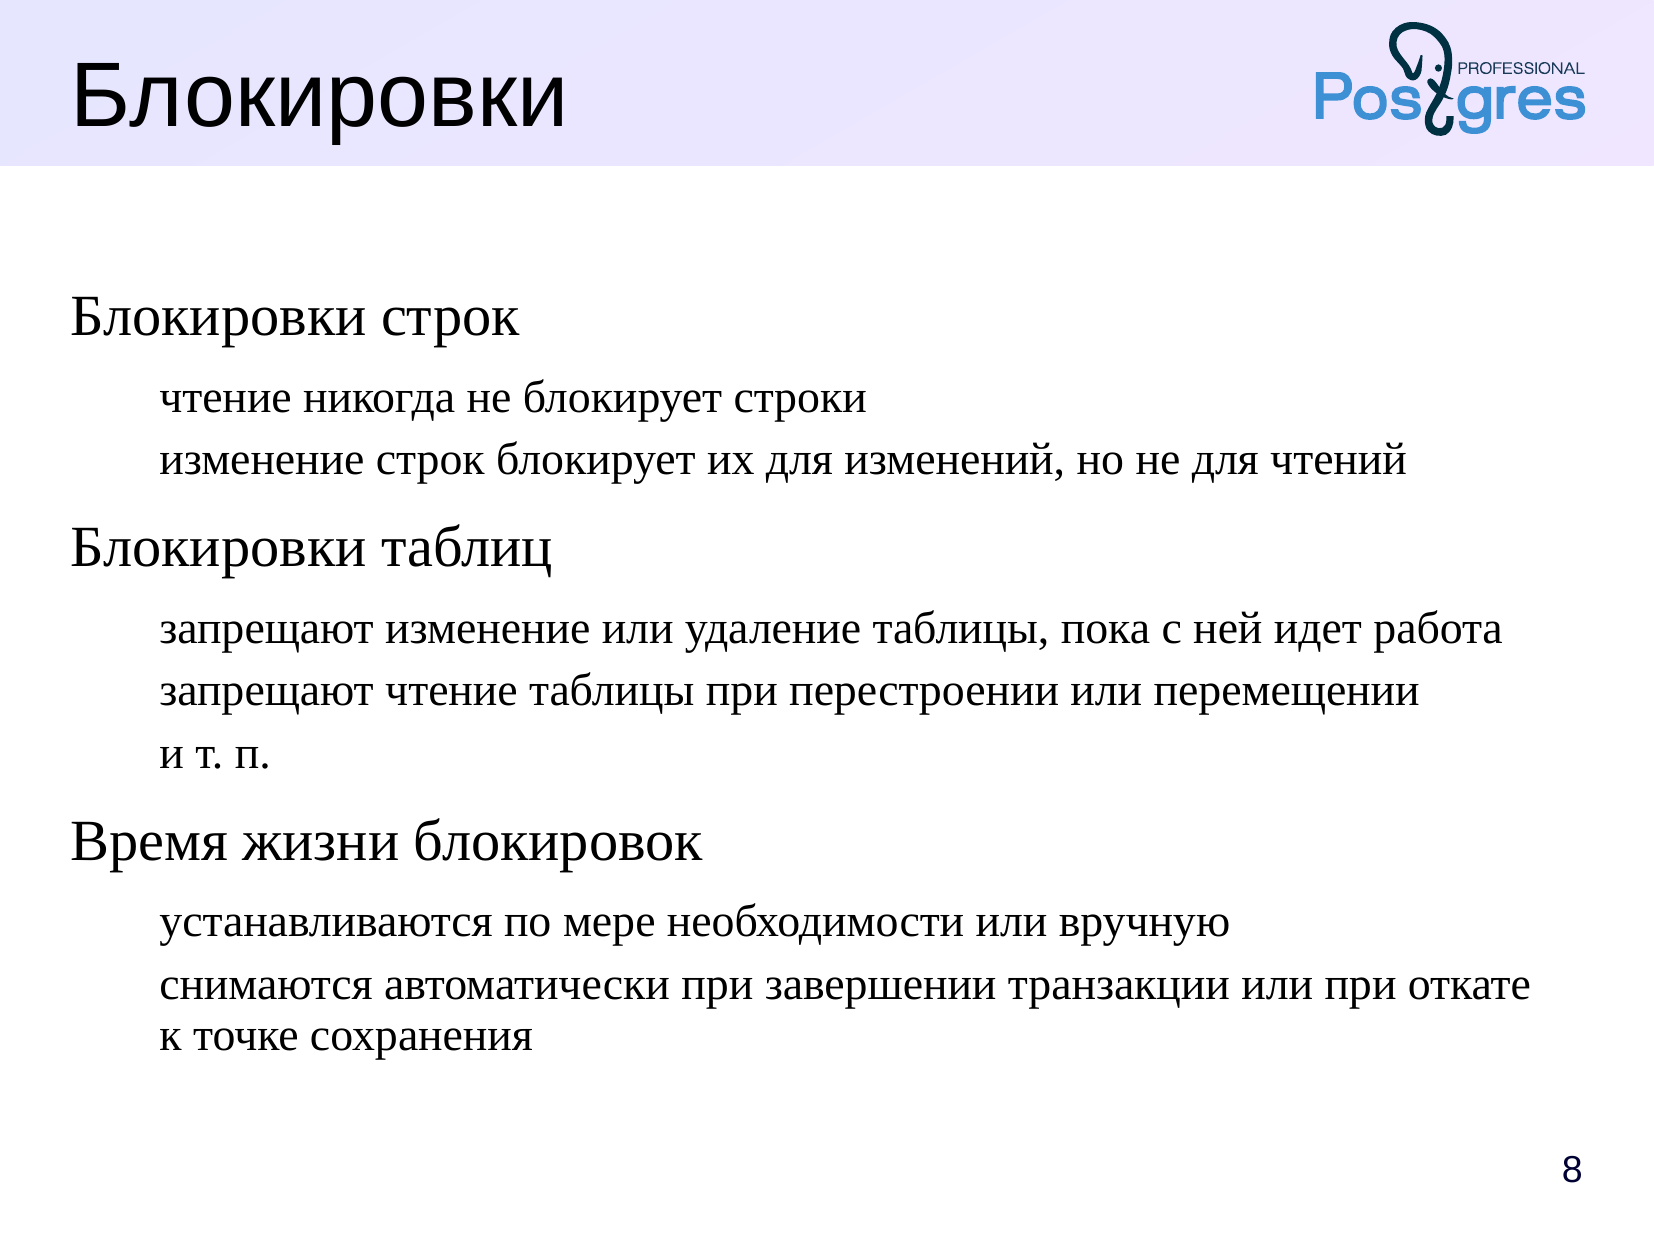

# Блокировки
Блокировки строк
чтение никогда не блокирует строки
изменение строк блокирует их для изменений, но не для чтений
Блокировки таблиц
запрещают изменение или удаление таблицы, пока с ней идет работа
запрещают чтение таблицы при перестроении или перемещении
и т. п.
Время жизни блокировок
устанавливаются по мере необходимости или вручную
снимаются автоматически при завершении транзакции или при откате к точке сохранения